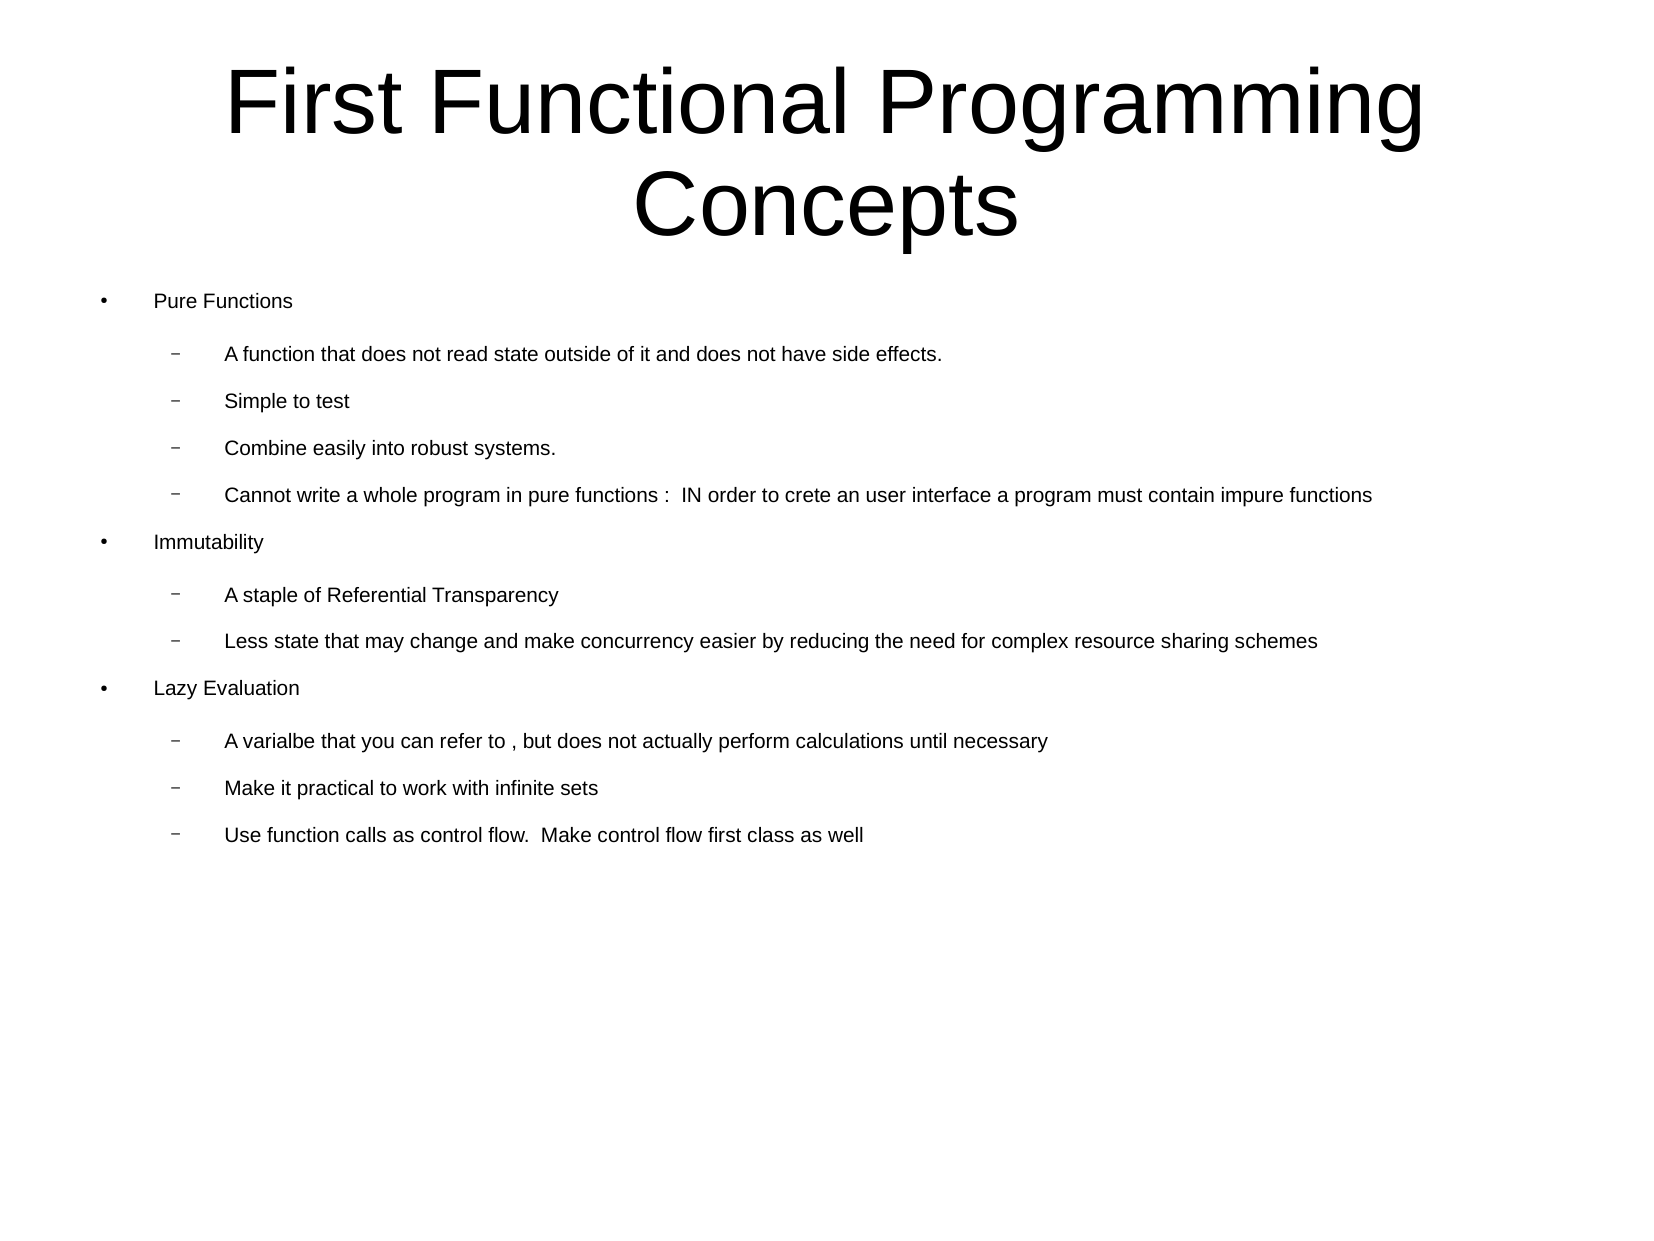

# First Functional Programming Concepts
Pure Functions
A function that does not read state outside of it and does not have side effects.
Simple to test
Combine easily into robust systems.
Cannot write a whole program in pure functions : IN order to crete an user interface a program must contain impure functions
Immutability
A staple of Referential Transparency
Less state that may change and make concurrency easier by reducing the need for complex resource sharing schemes
Lazy Evaluation
A varialbe that you can refer to , but does not actually perform calculations until necessary
Make it practical to work with infinite sets
Use function calls as control flow. Make control flow first class as well